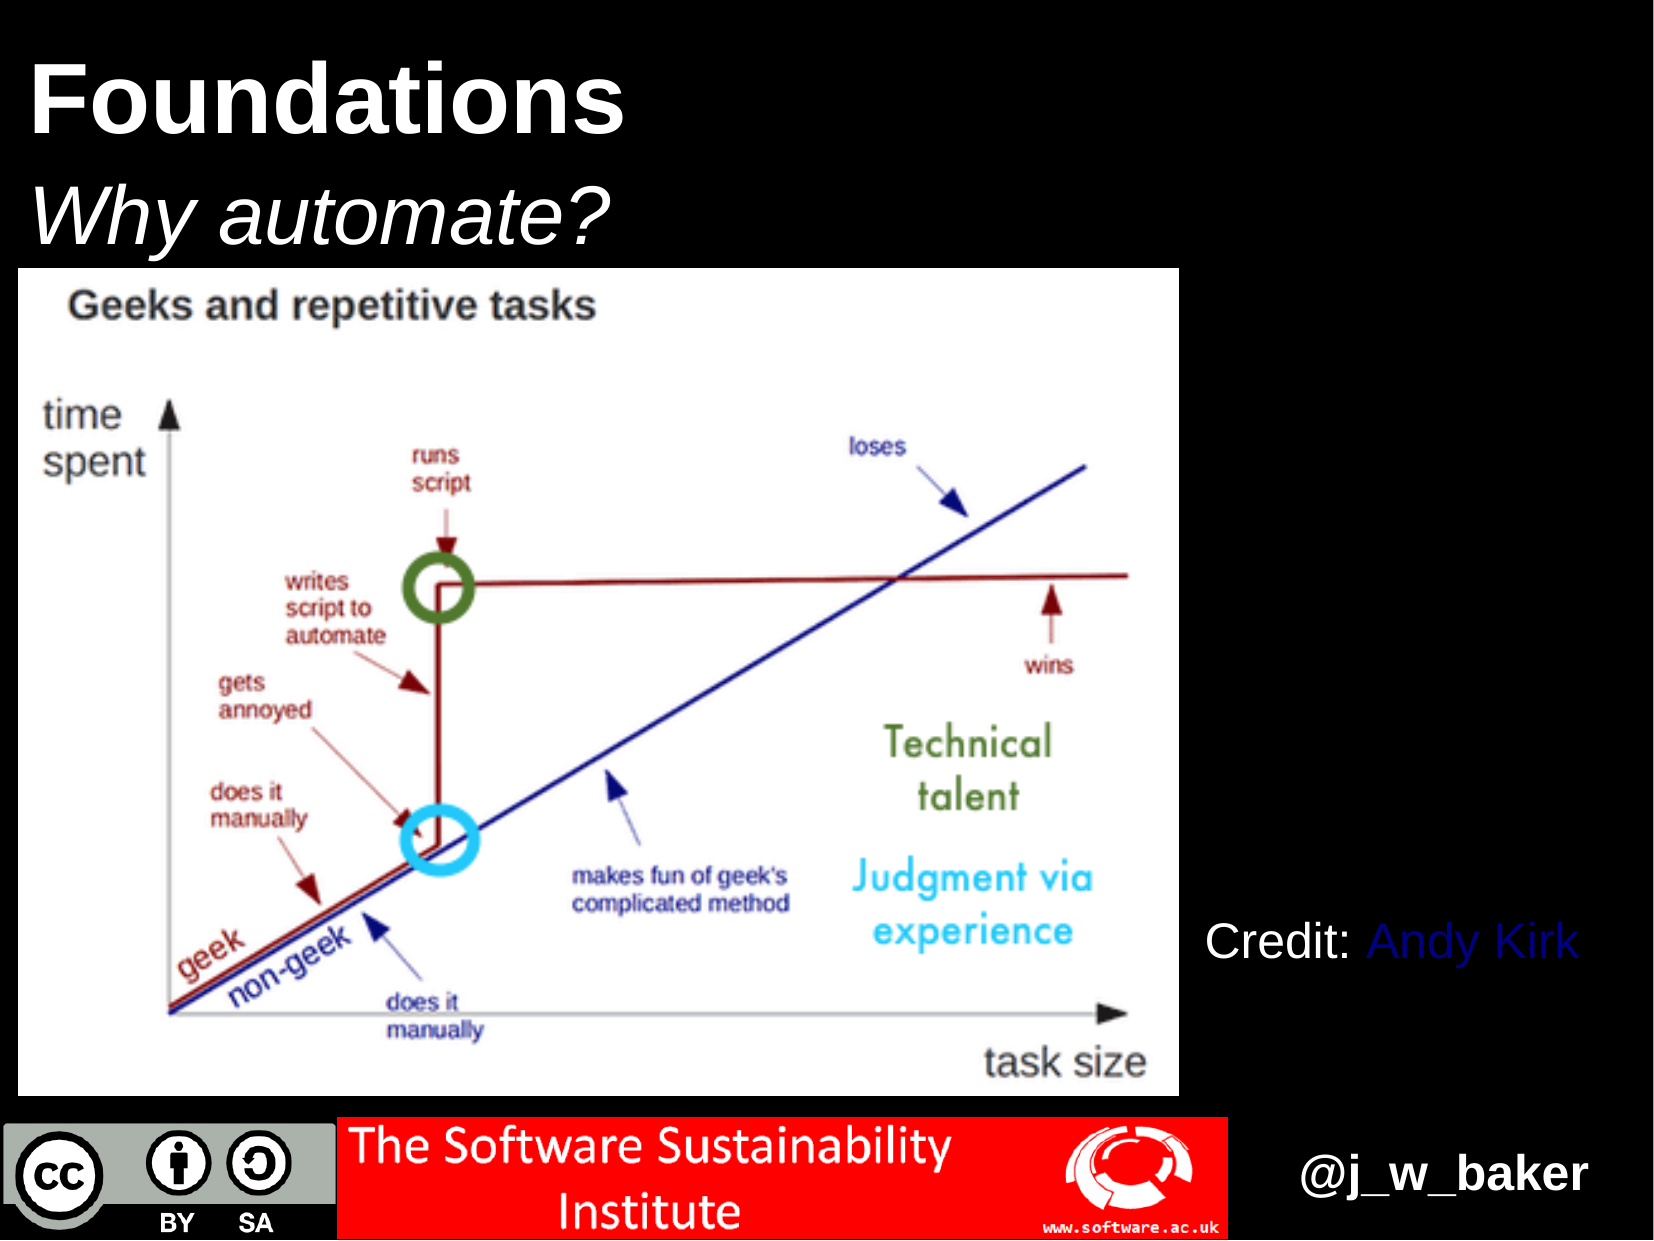

Foundations
Why automate?
 Credit: Andy Kirk
@j_w_baker